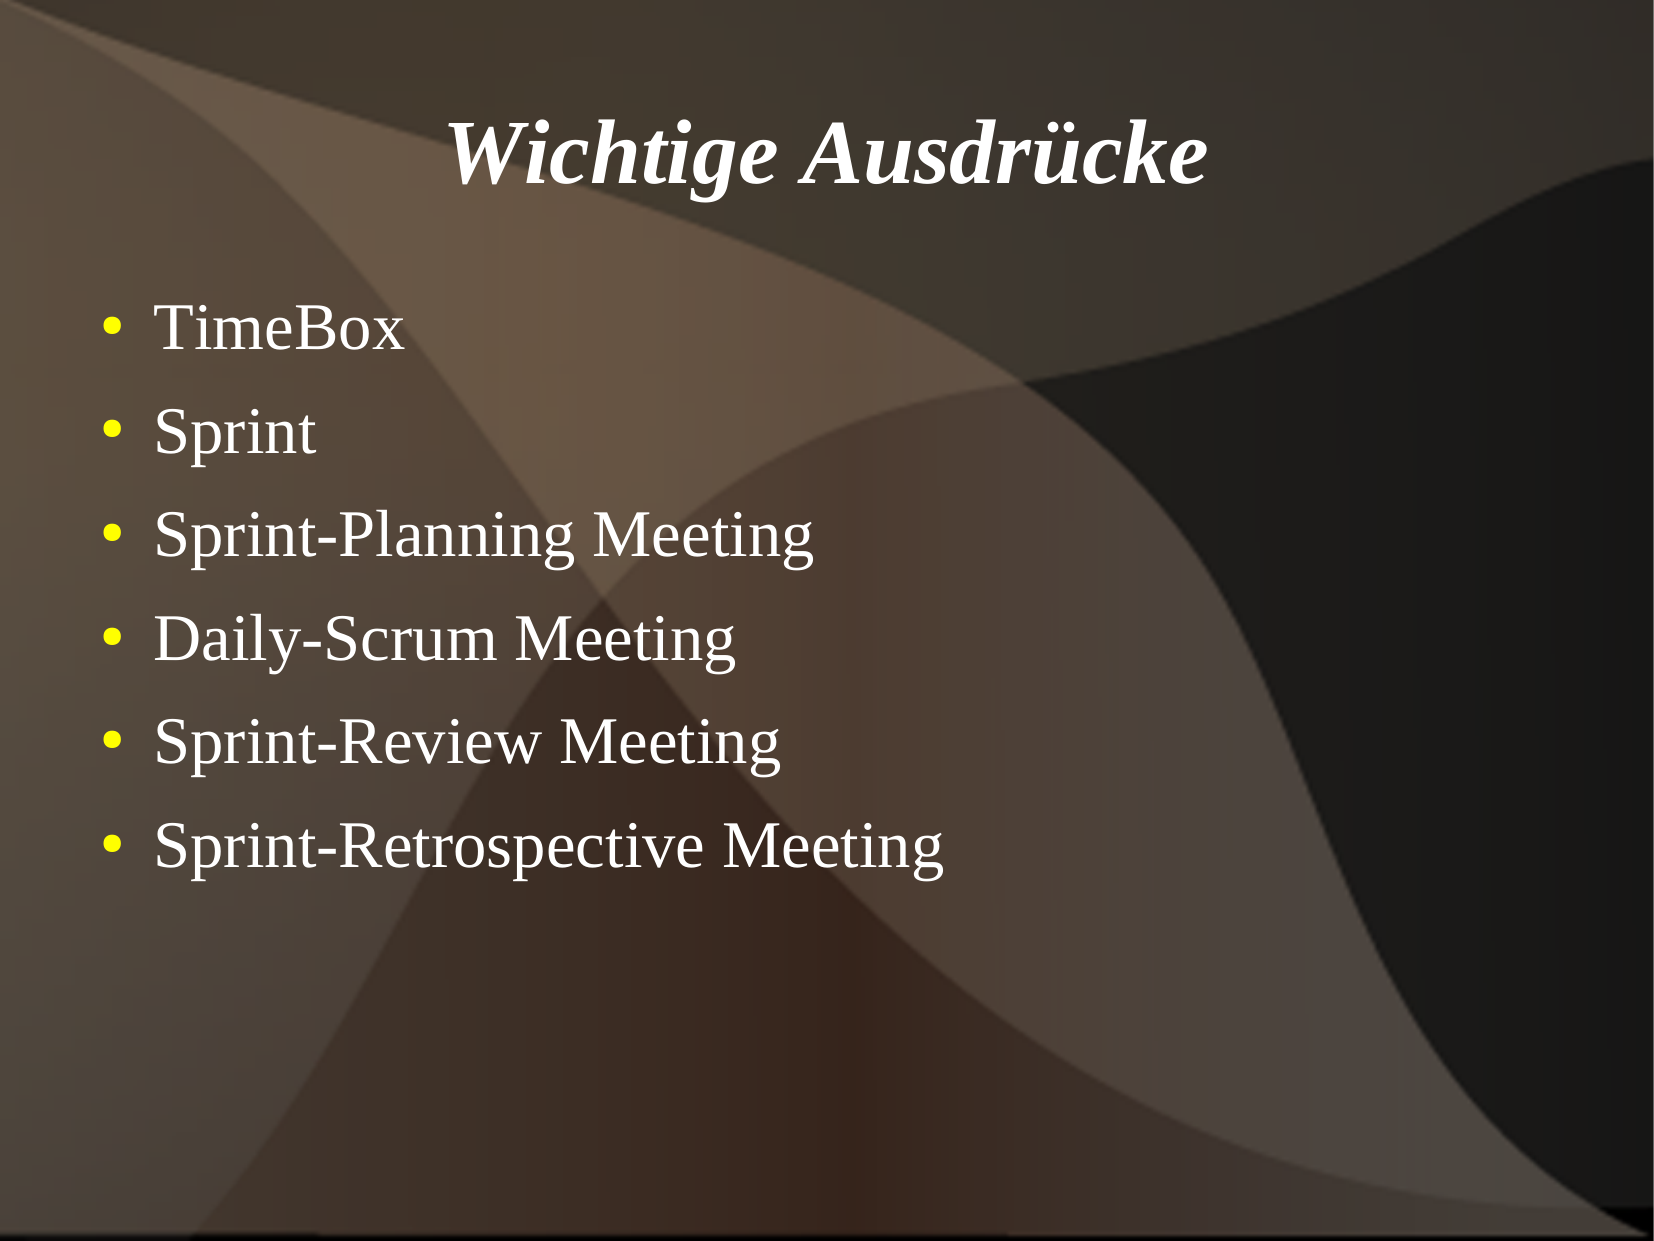

# Wichtige Ausdrücke
TimeBox
Sprint
Sprint-Planning Meeting
Daily-Scrum Meeting
Sprint-Review Meeting
Sprint-Retrospective Meeting